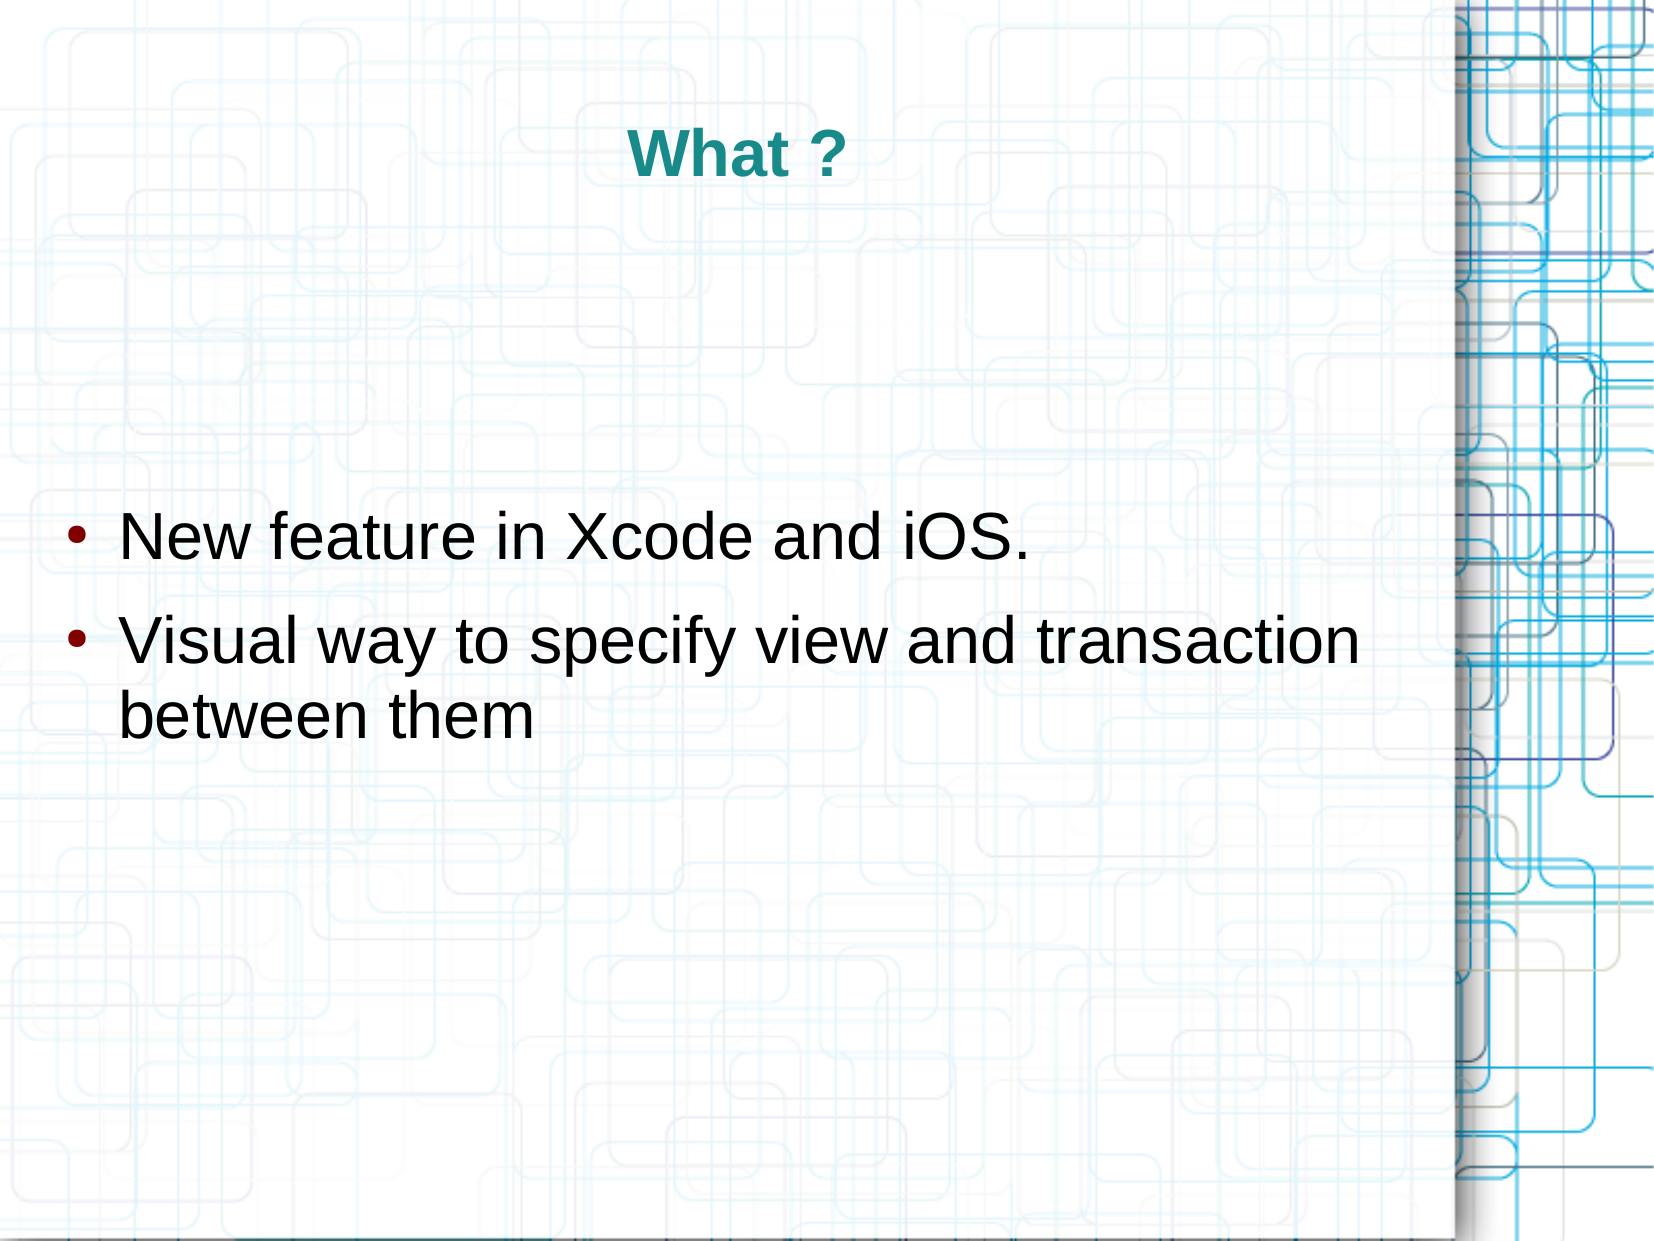

# What ?
New feature in Xcode and iOS.
Visual way to specify view and transaction between them